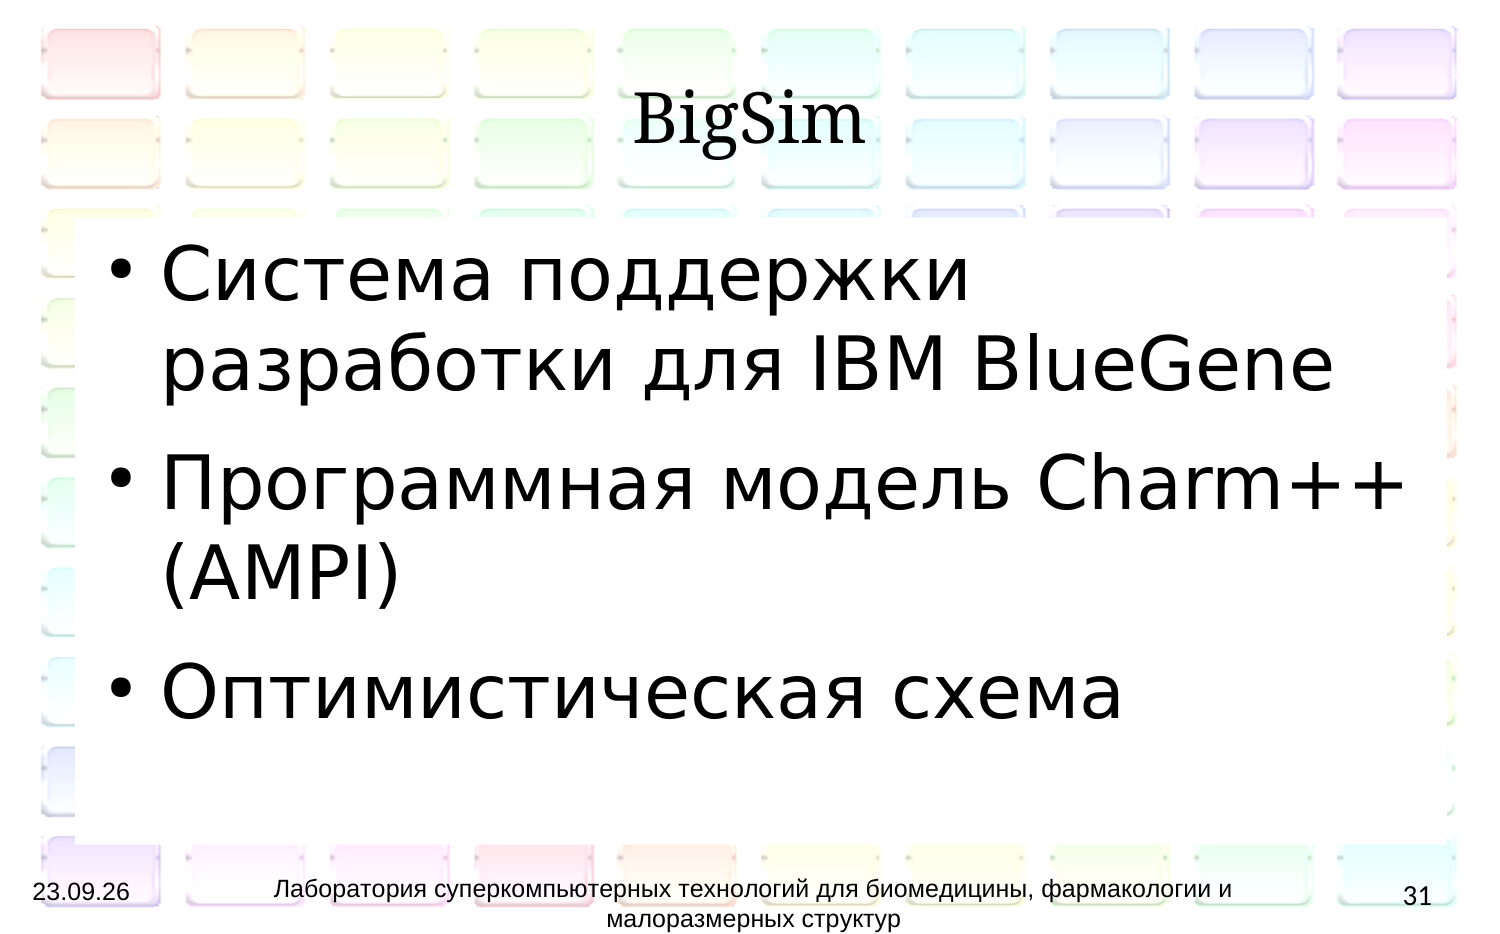

# BigSim
Система поддержки разработки для IBM BlueGene
Программная модель Charm++ (AMPI)
Оптимистическая схема
Лаборатория суперкомпьютерных технологий для биомедицины, фармакологии и малоразмерных структур